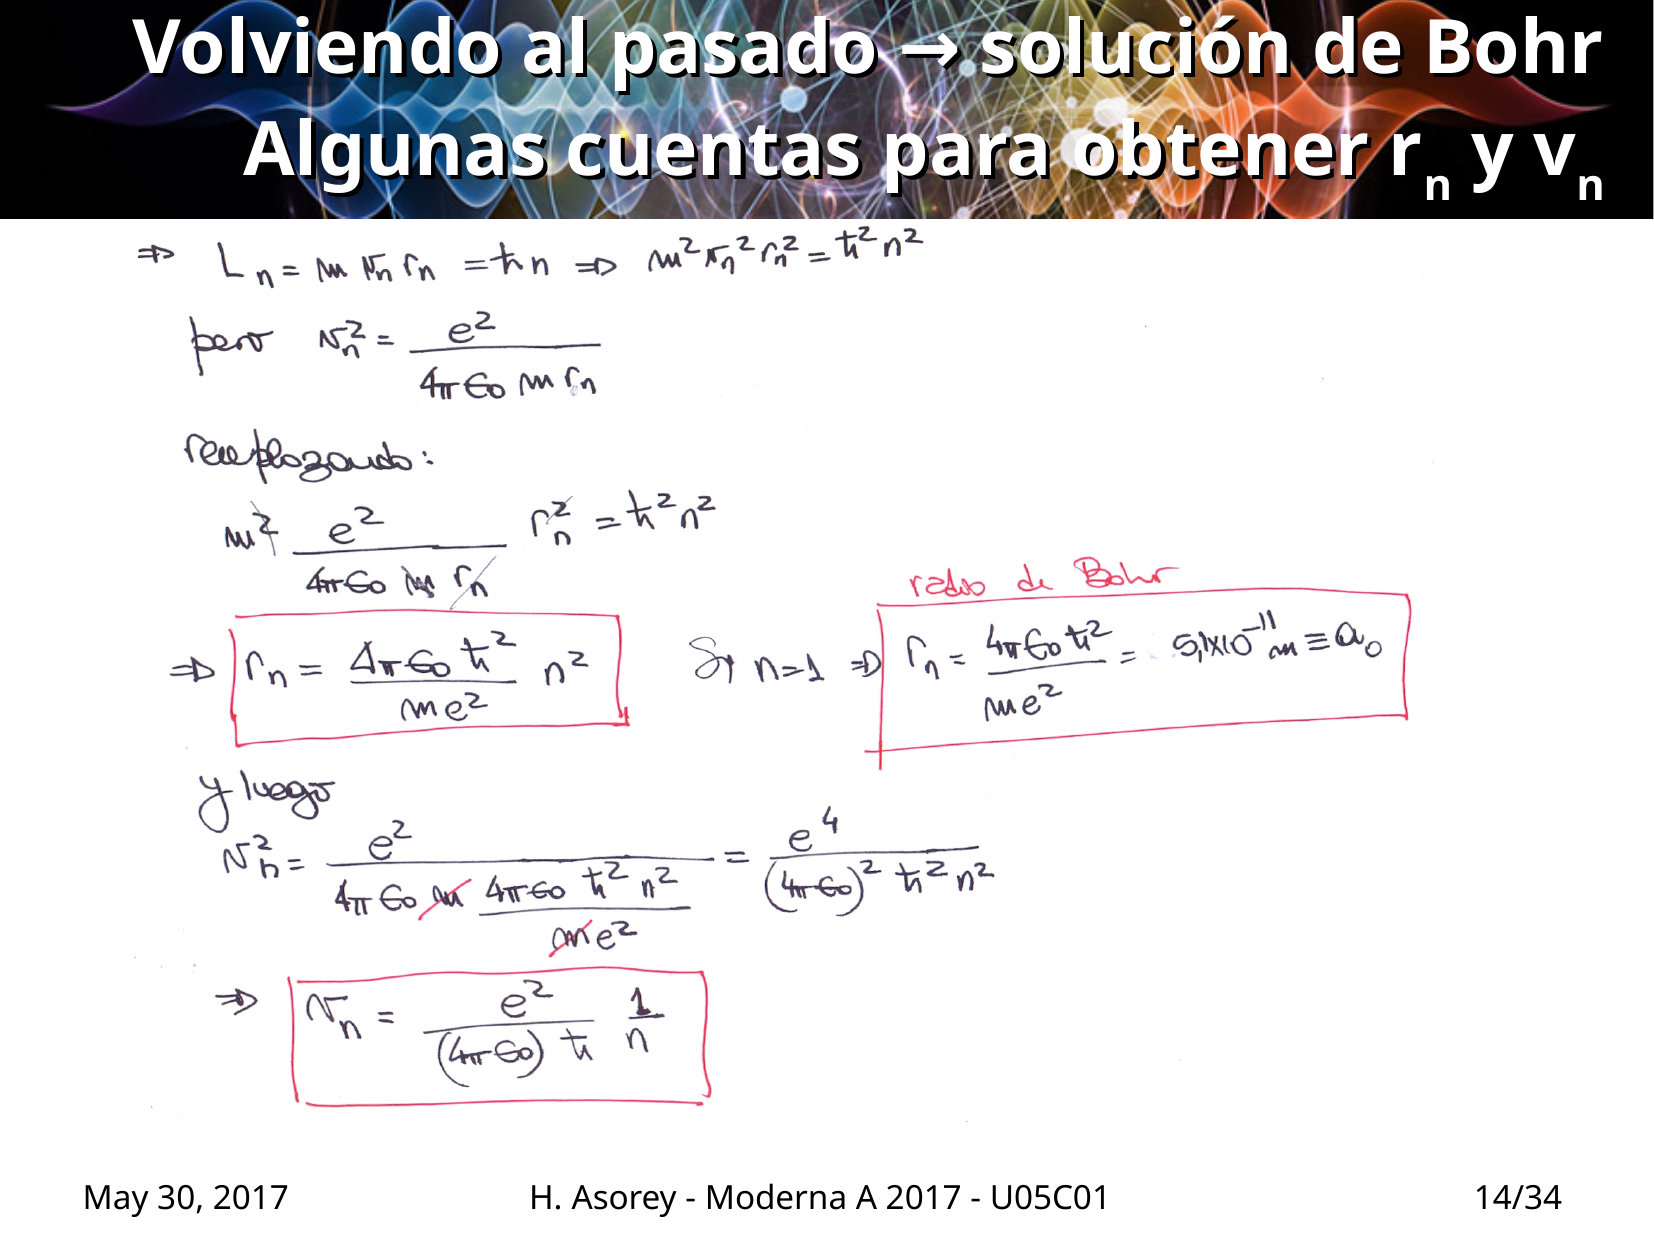

# Volviendo al pasado → solución de Bohr Algunas cuentas para obtener rn y vn
May 30, 2017
H. Asorey - Moderna A 2017 - U05C01
14